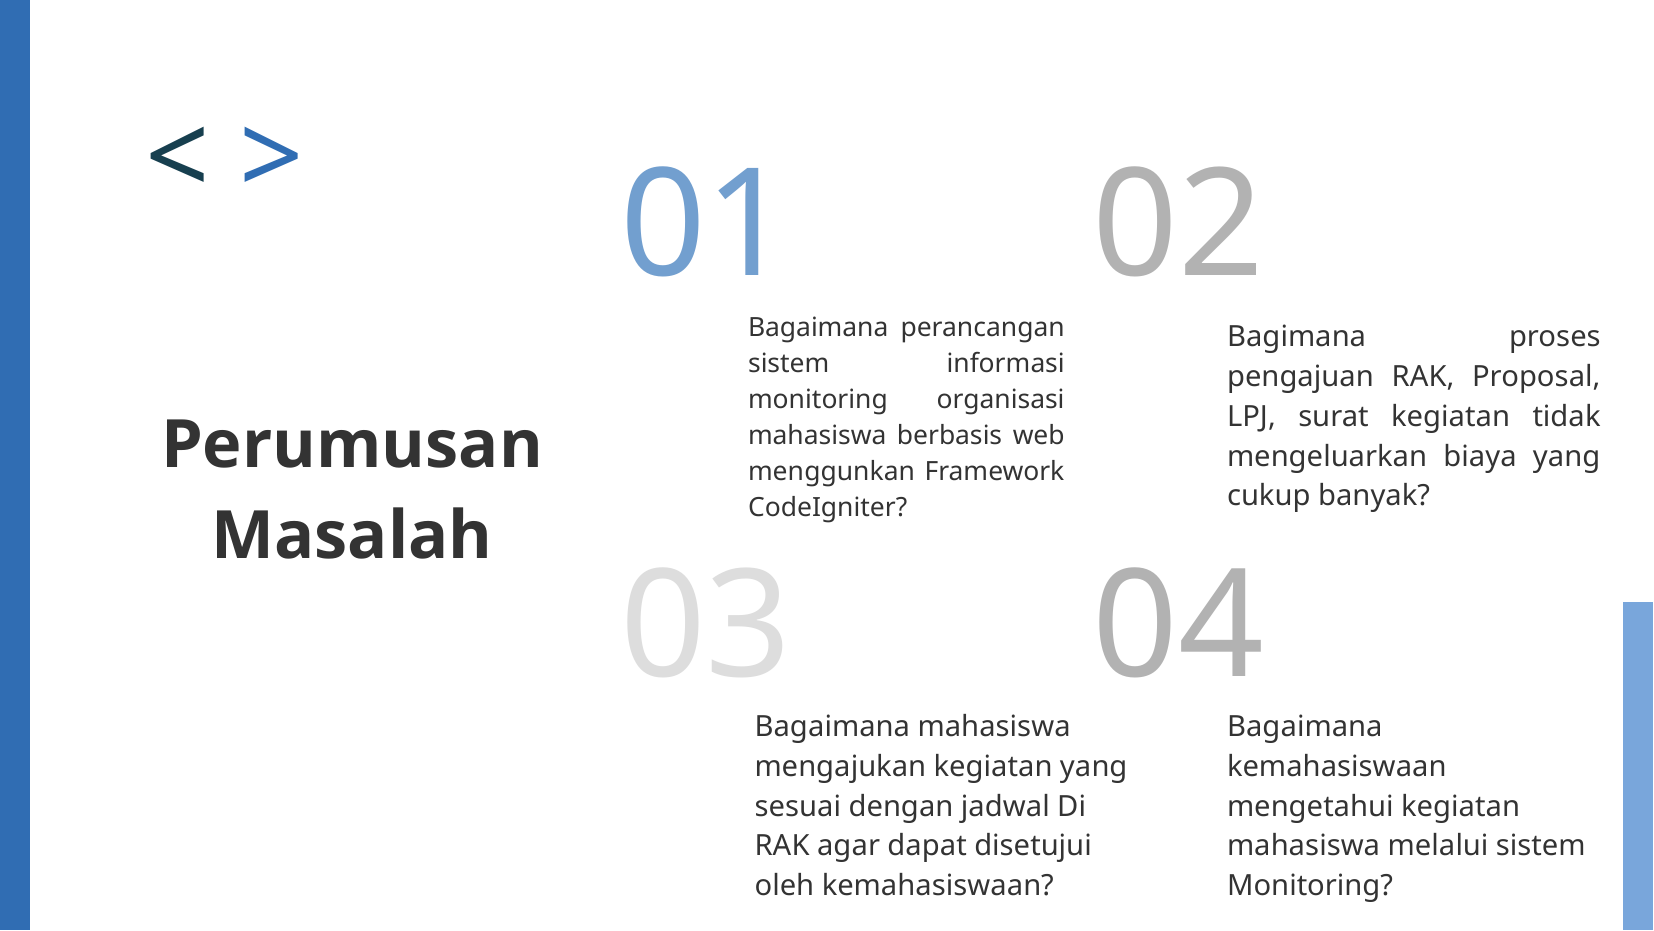

< >
01
02
Perumusan Masalah
 Four
Bagaimana perancangan sistem informasi monitoring organisasi mahasiswa berbasis web menggunkan Framework CodeIgniter?
 Two article
Bagimana proses pengajuan RAK, Proposal, LPJ, surat kegiatan tidak mengeluarkan biaya yang cukup banyak?
# 03
04
 Three article
Bagaimana mahasiswa mengajukan kegiatan yang sesuai dengan jadwal Di RAK agar dapat disetujui oleh kemahasiswaan?
 Four article
Bagaimana kemahasiswaan mengetahui kegiatan mahasiswa melalui sistem Monitoring?